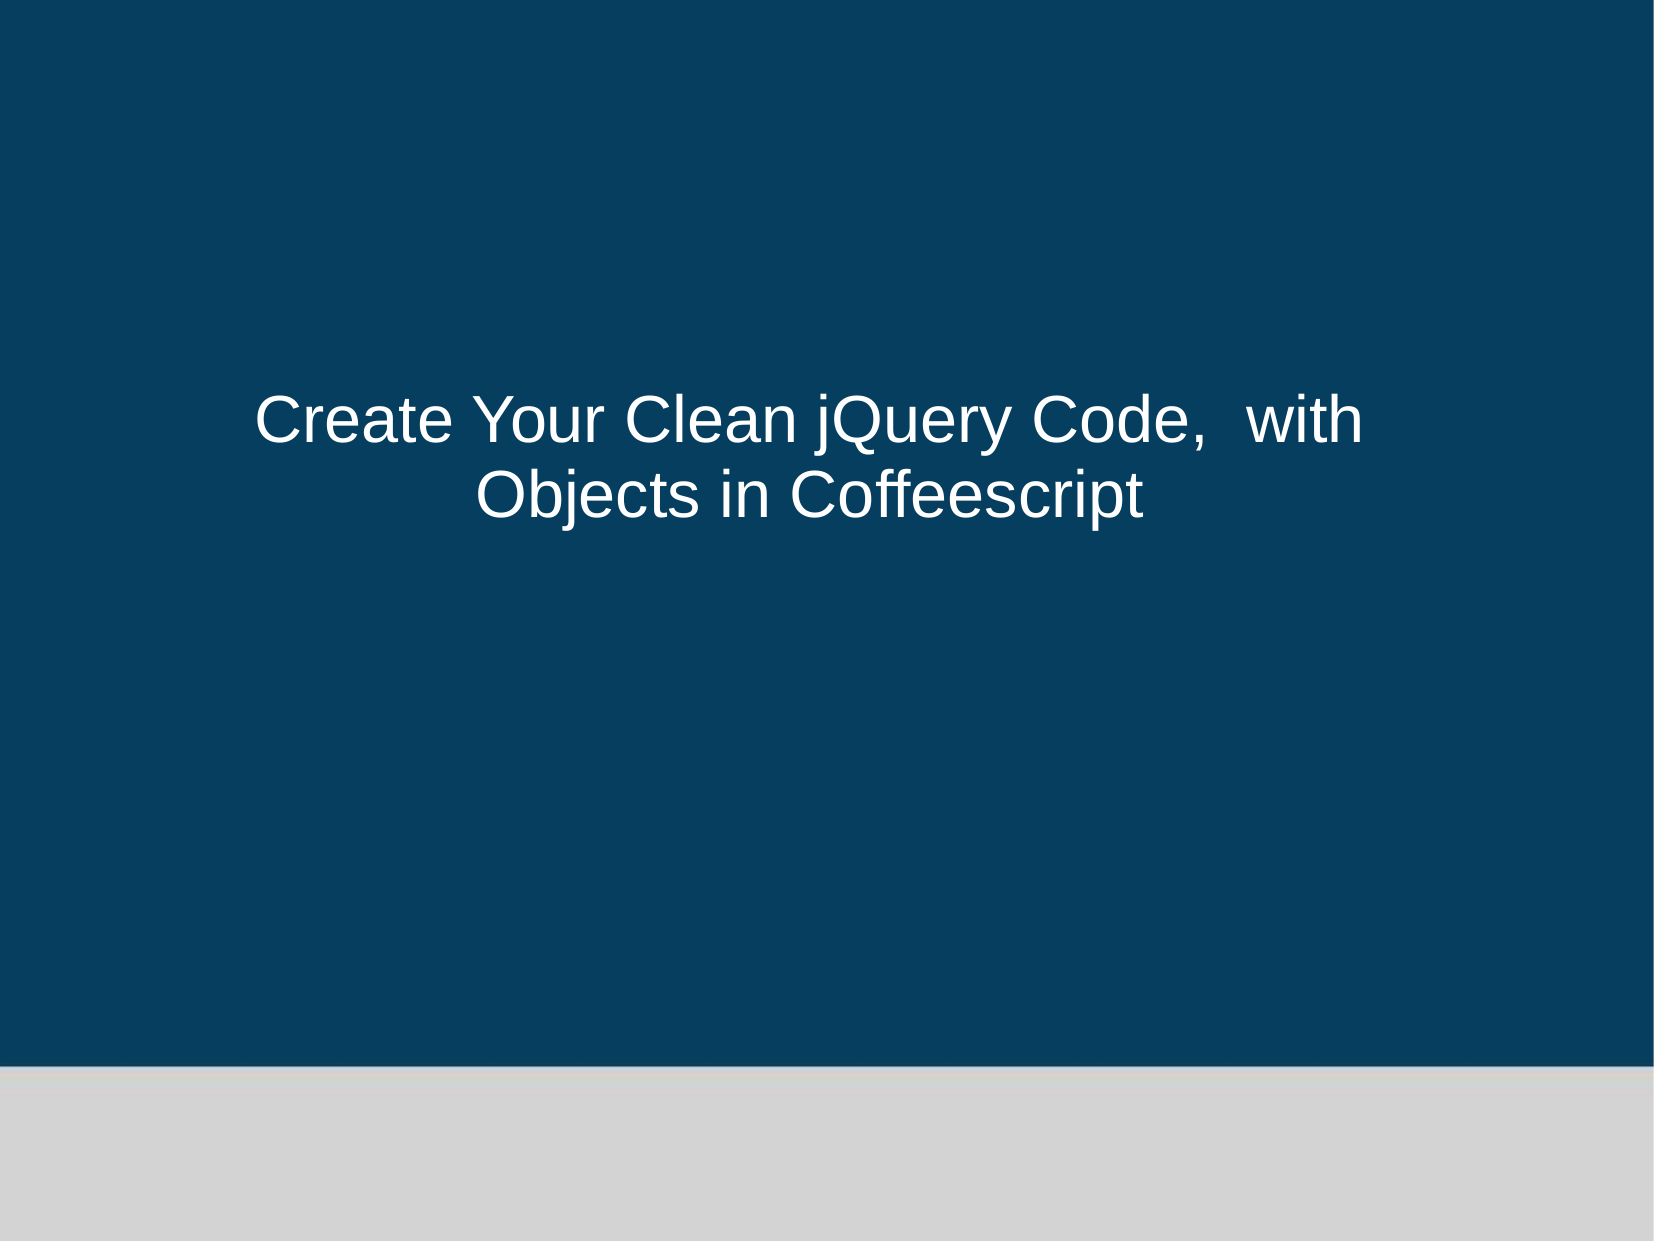

Create Your Clean jQuery Code, with Objects in Coffeescript